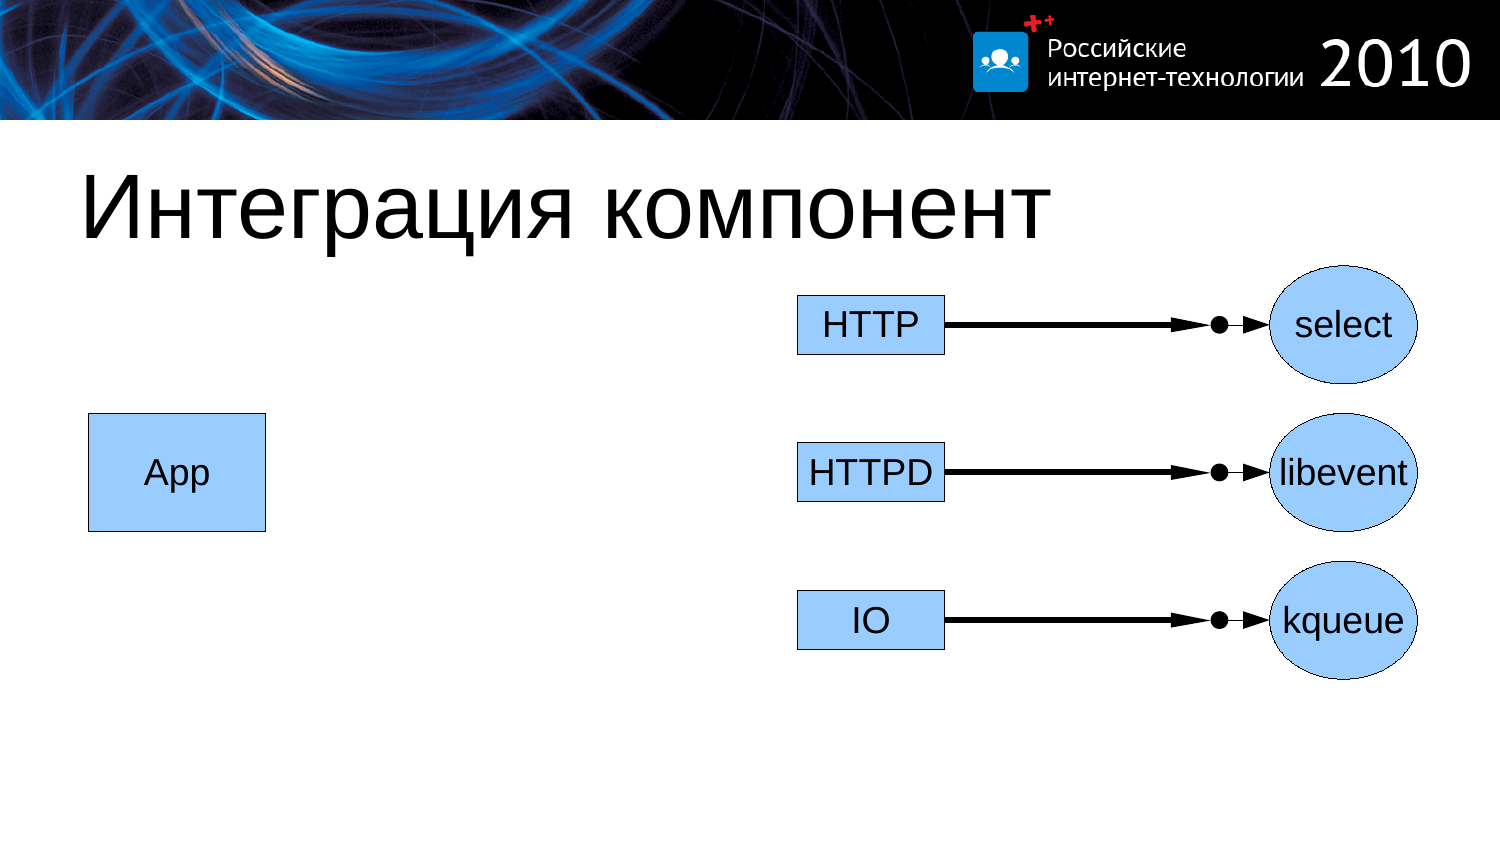

# Интеграция компонент
select
HTTP
App
libevent
HTTPD
kqueue
IO